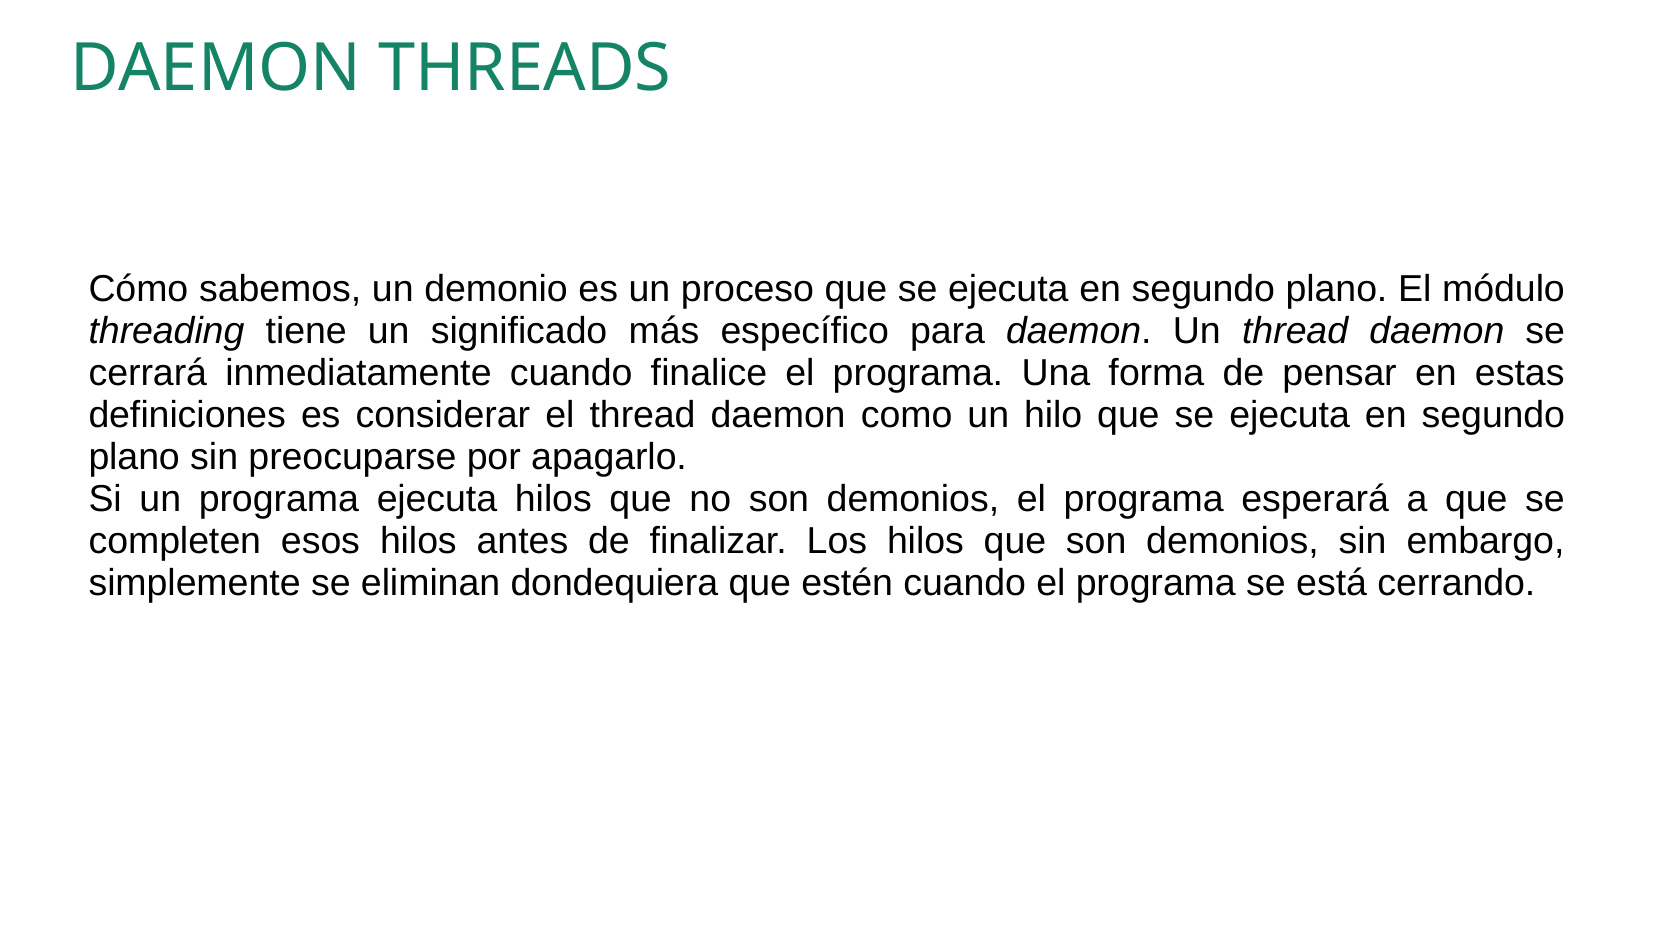

# DAEMON THREADS
Cómo sabemos, un demonio es un proceso que se ejecuta en segundo plano. El módulo threading tiene un significado más específico para daemon. Un thread daemon se cerrará inmediatamente cuando finalice el programa. Una forma de pensar en estas definiciones es considerar el thread daemon como un hilo que se ejecuta en segundo plano sin preocuparse por apagarlo.
Si un programa ejecuta hilos que no son demonios, el programa esperará a que se completen esos hilos antes de finalizar. Los hilos que son demonios, sin embargo, simplemente se eliminan dondequiera que estén cuando el programa se está cerrando.